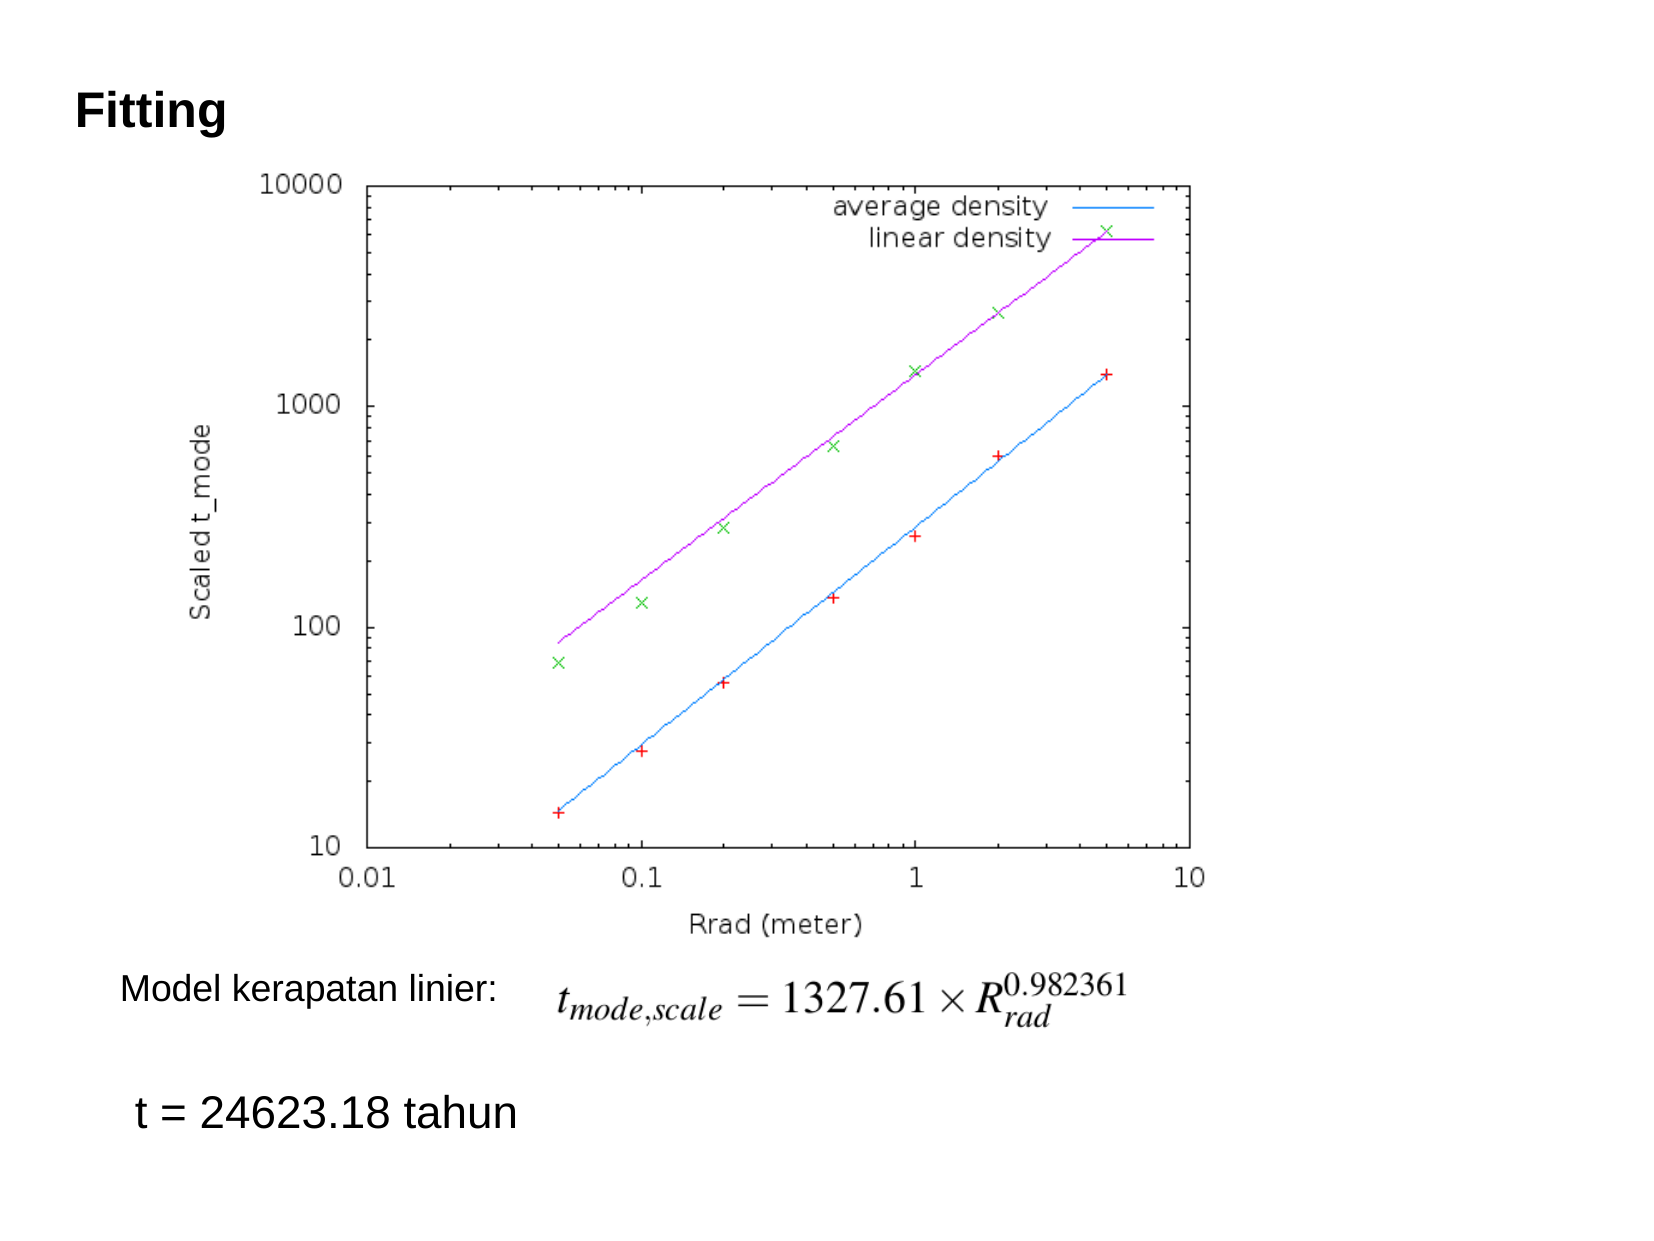

Fitting
Model kerapatan linier:
t = 24623.18 tahun